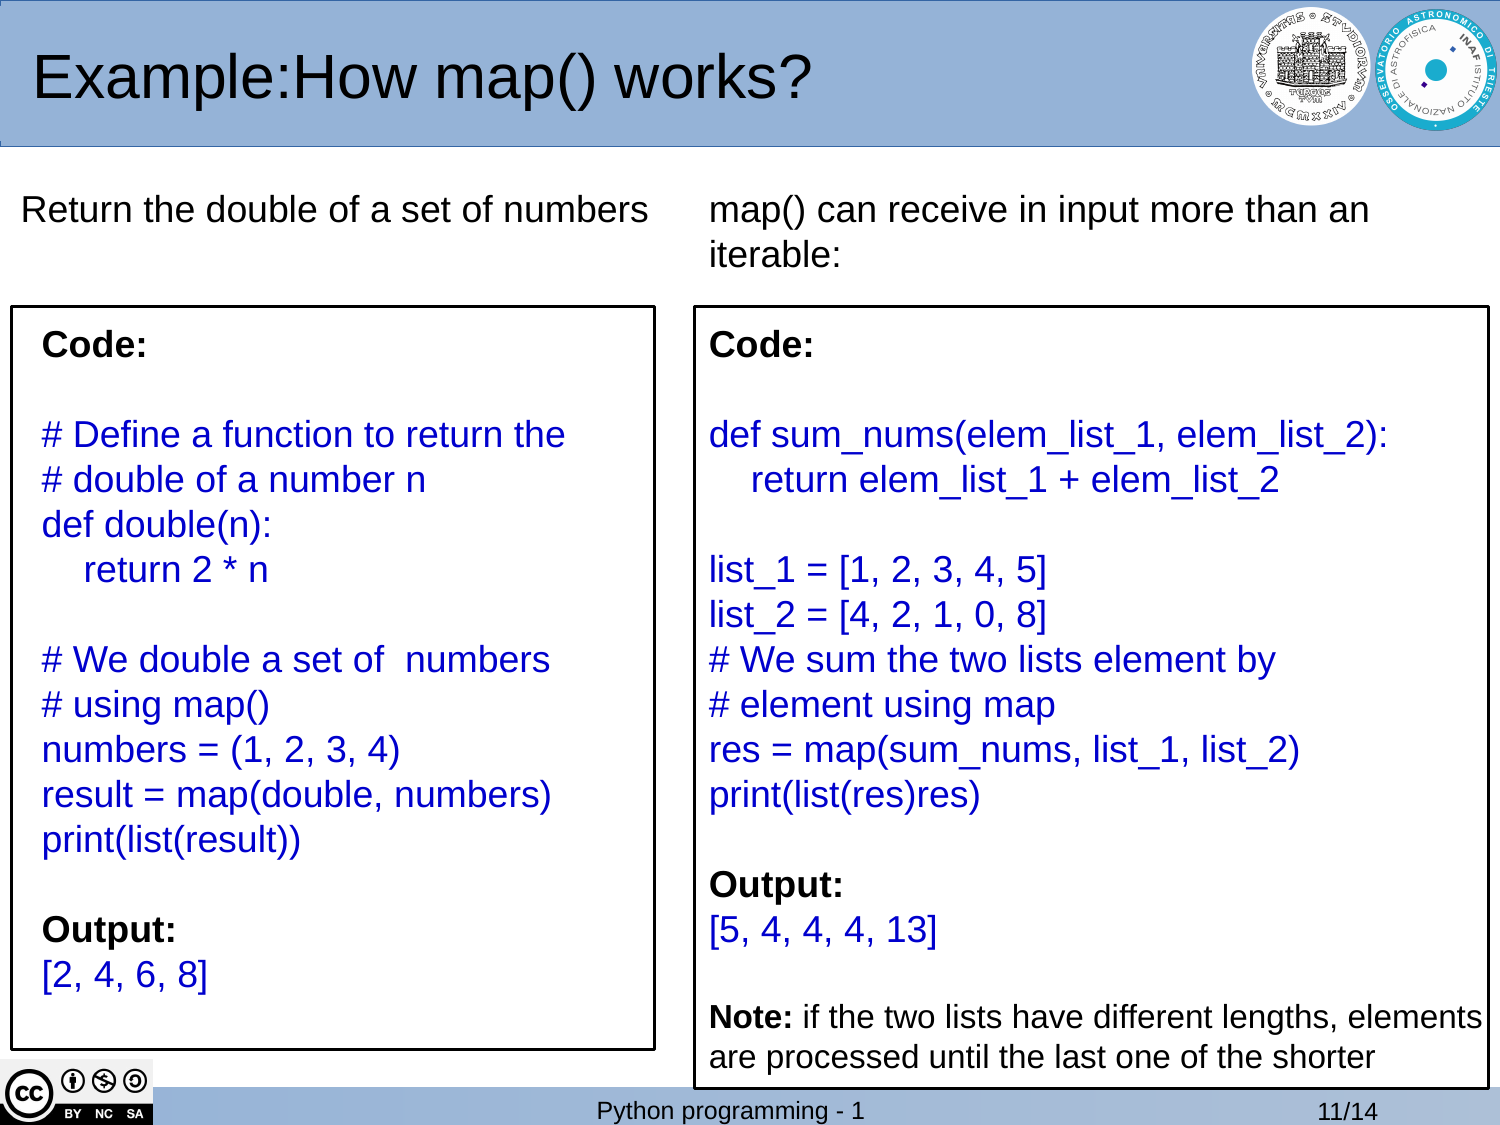

Example:How map() works?
# Return the double of a set of numbers
 Code:
 # Define a function to return the
 # double of a number n
 def double(n):
 return 2 * n
 # We double a set of numbers
 # using map()
 numbers = (1, 2, 3, 4)
 result = map(double, numbers)
 print(list(result))
 Output:
 [2, 4, 6, 8]
map() can receive in input more than an iterable:
Code:
def sum_nums(elem_list_1, elem_list_2):
 return elem_list_1 + elem_list_2
list_1 = [1, 2, 3, 4, 5]
list_2 = [4, 2, 1, 0, 8]
# We sum the two lists element by
# element using map
res = map(sum_nums, list_1, list_2)
print(list(res)res)
Output:
[5, 4, 4, 4, 13]
Note: if the two lists have different lengths, elements are processed until the last one of the shorter